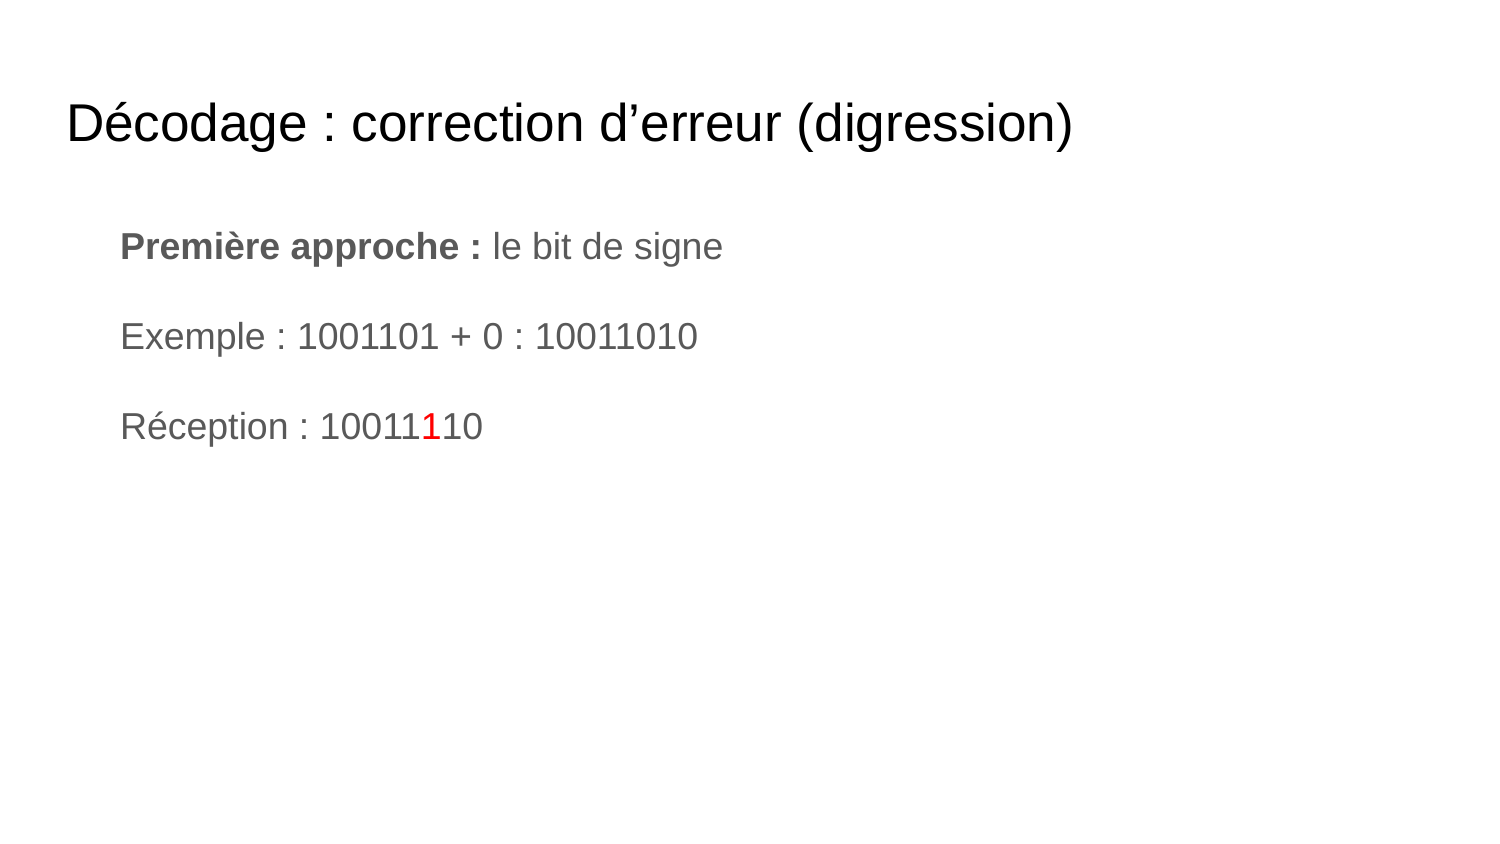

# Décodage : correction d’erreur (digression)
Première approche : le bit de signe
Exemple : 1001101 + 0 : 10011010
Réception : 10011110